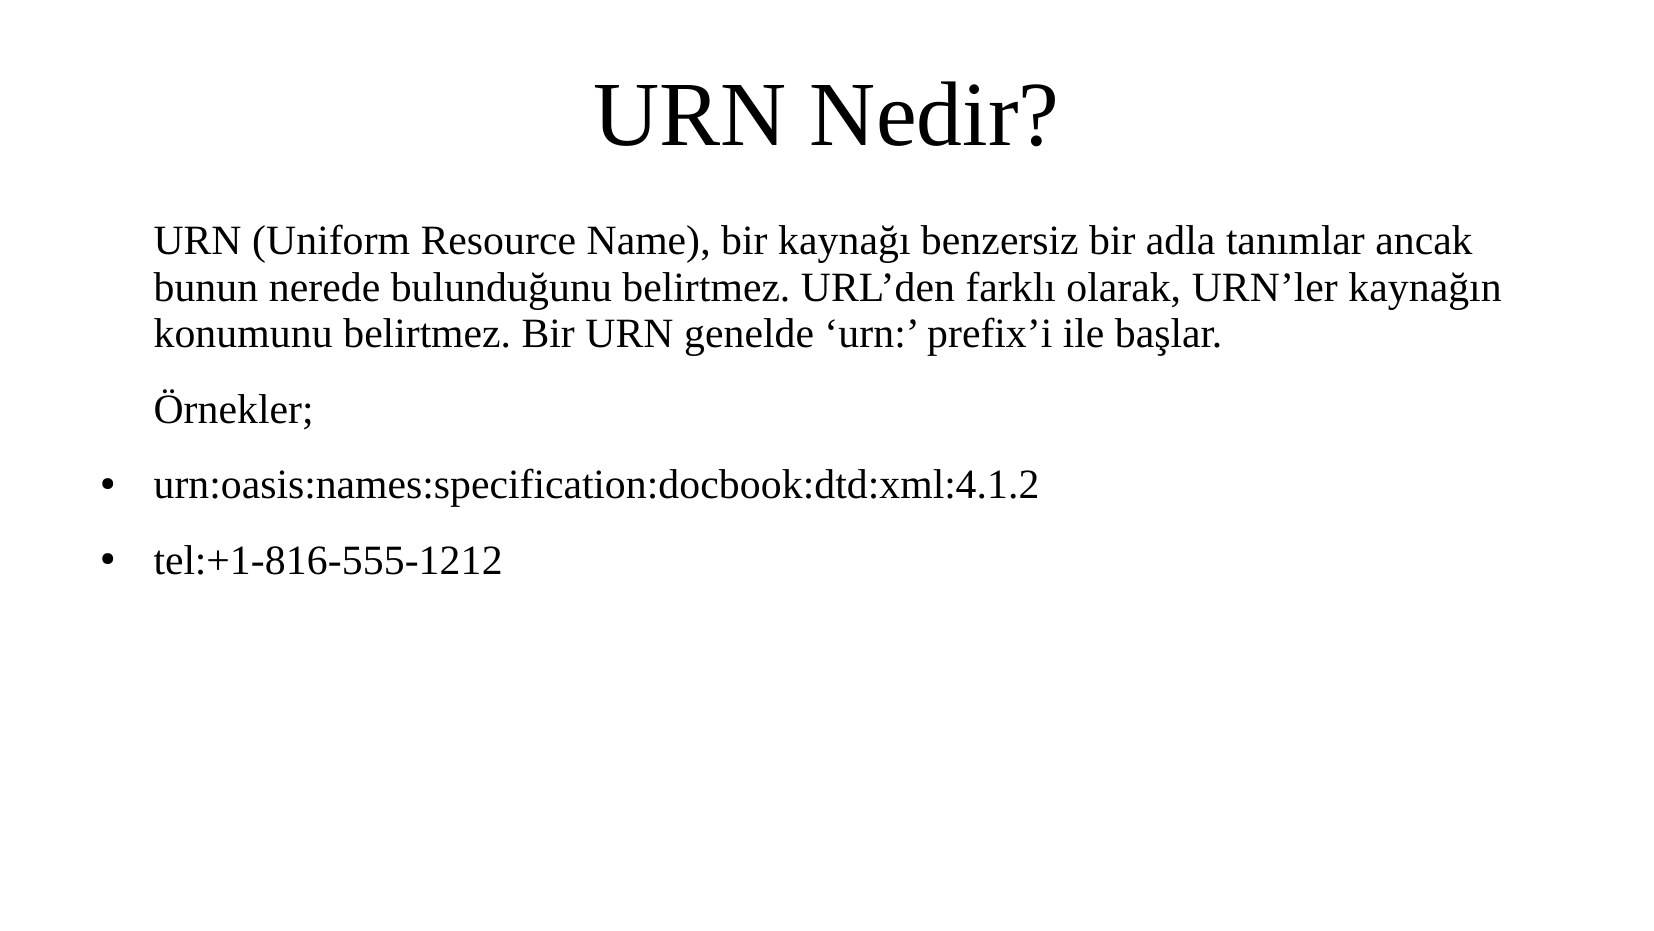

# URN Nedir?
URN (Uniform Resource Name), bir kaynağı benzersiz bir adla tanımlar ancak bunun nerede bulunduğunu belirtmez. URL’den farklı olarak, URN’ler kaynağın konumunu belirtmez. Bir URN genelde ‘urn:’ prefix’i ile başlar.
Örnekler;
urn:oasis:names:specification:docbook:dtd:xml:4.1.2
tel:+1-816-555-1212